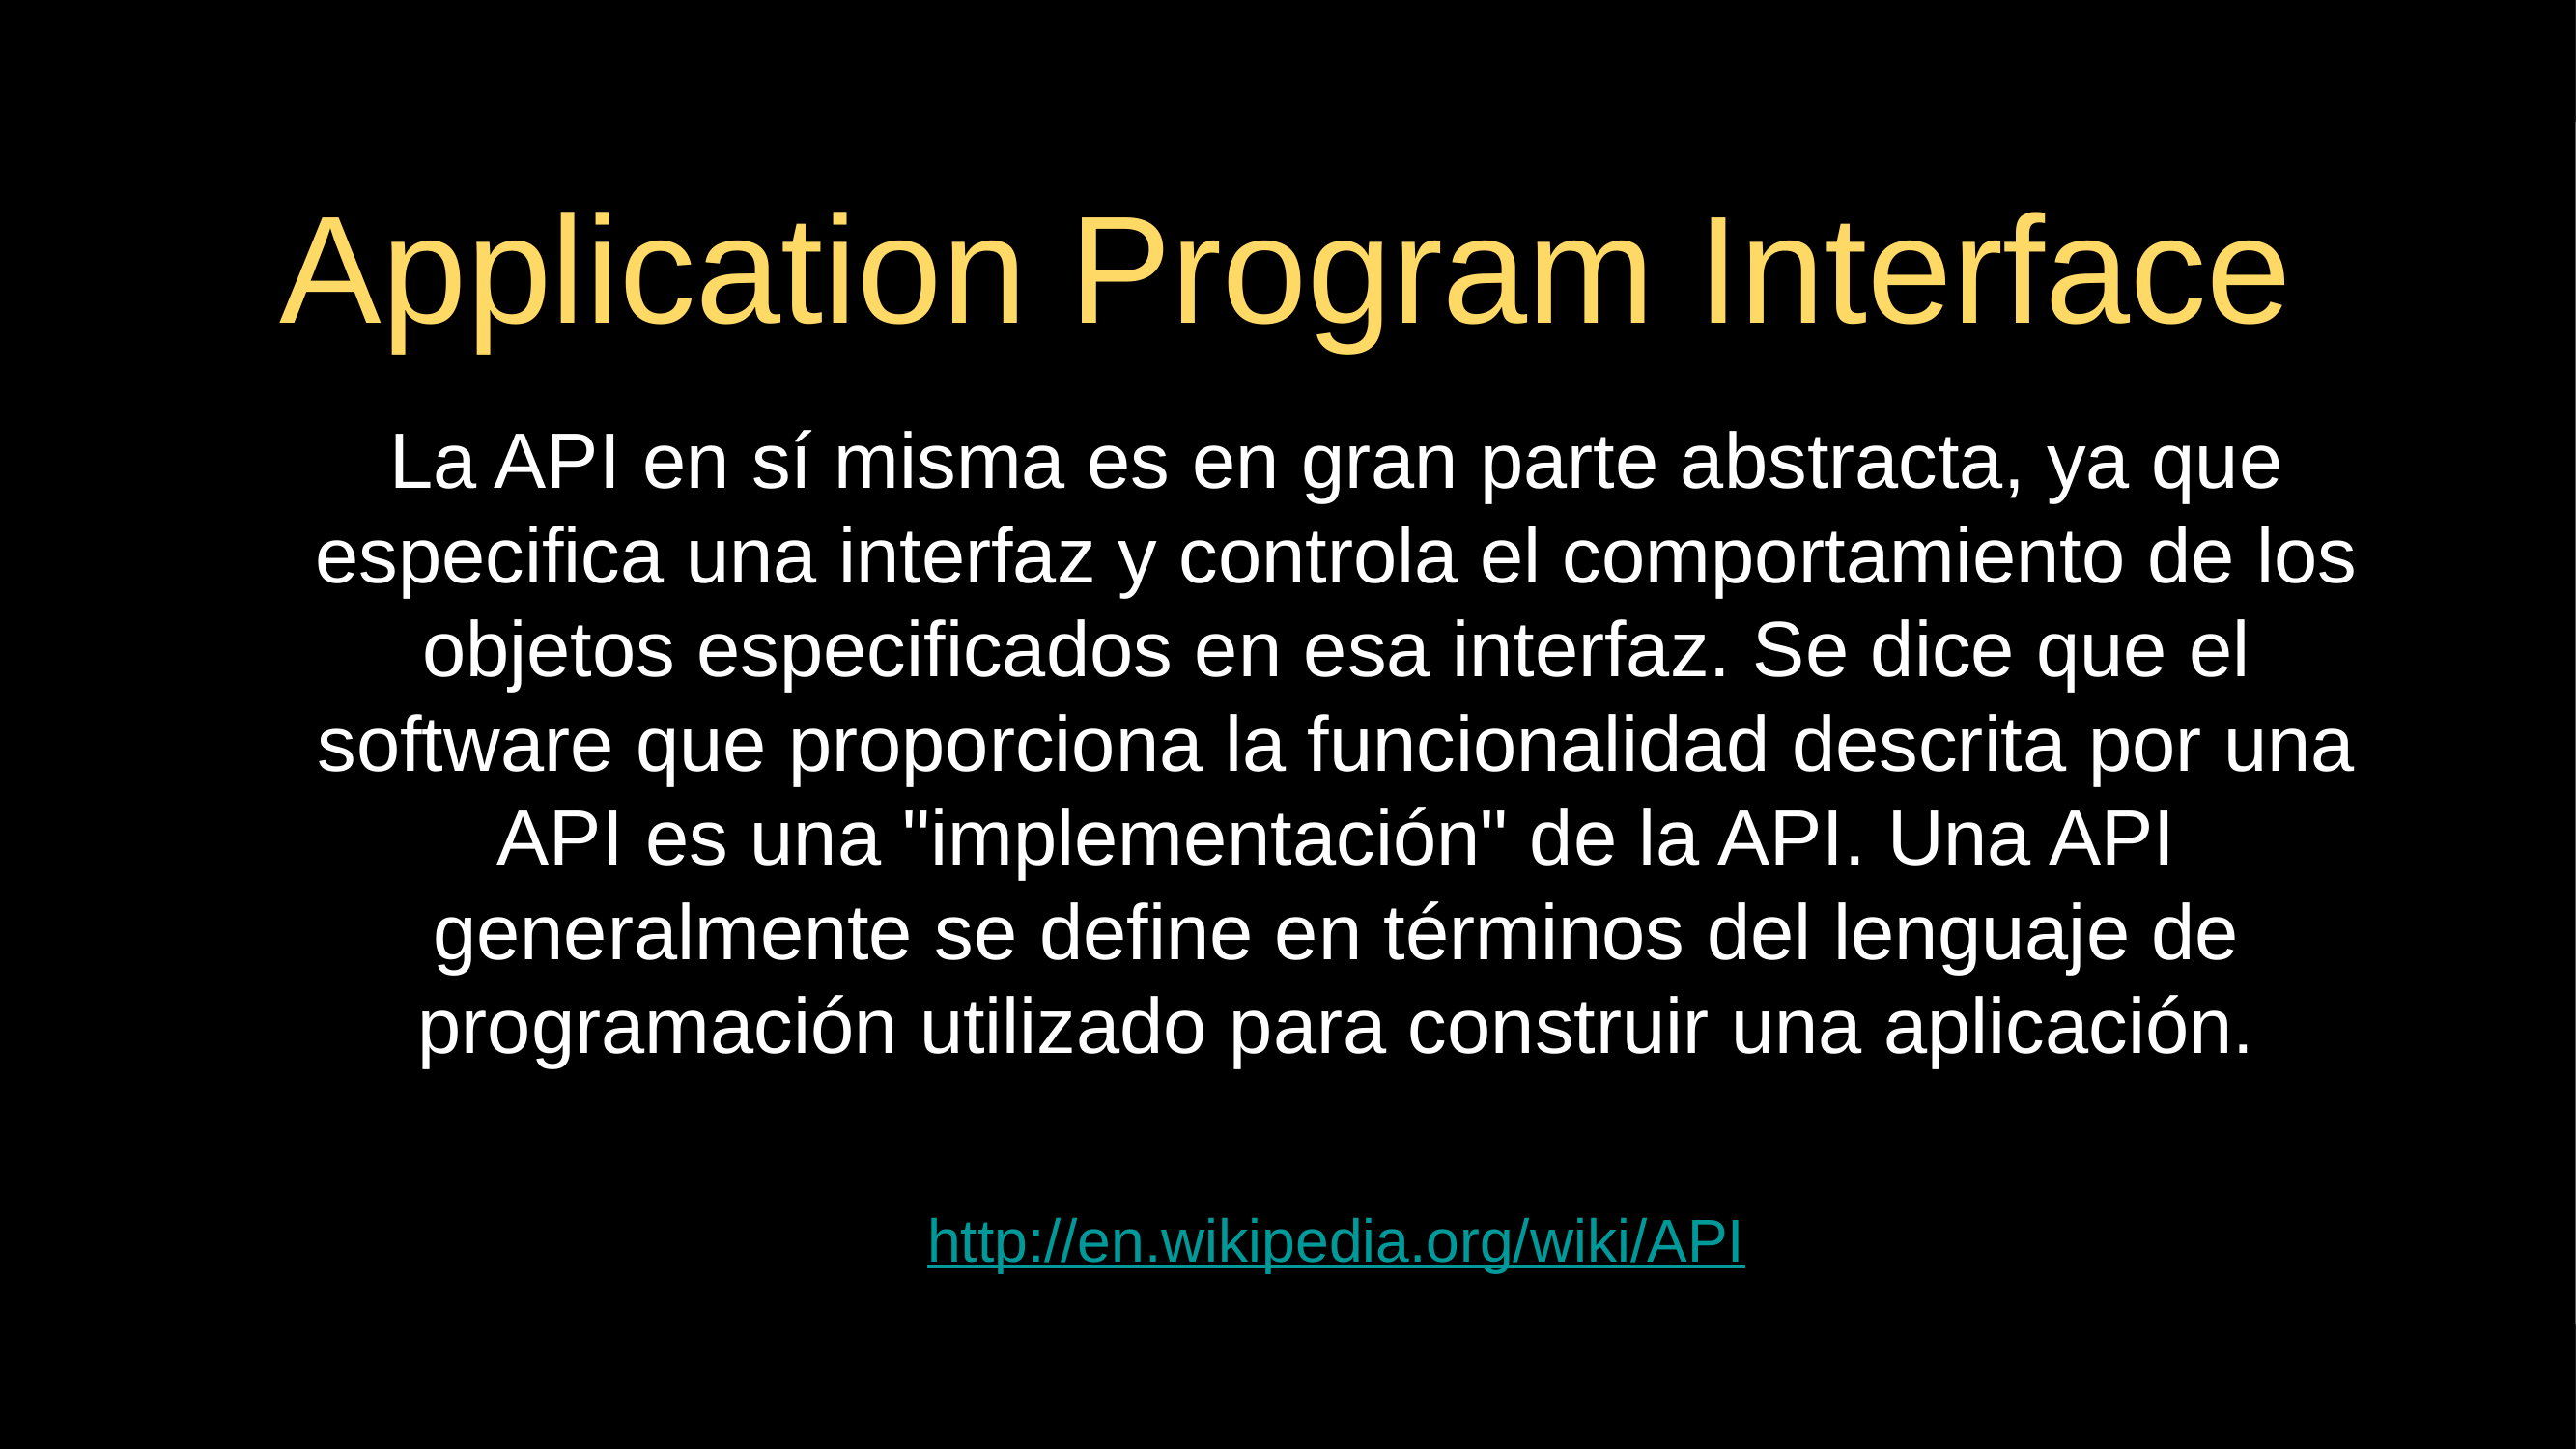

# Application Program Interface
La API en sí misma es en gran parte abstracta, ya que especifica una interfaz y controla el comportamiento de los objetos especificados en esa interfaz. Se dice que el software que proporciona la funcionalidad descrita por una API es una "implementación" de la API. Una API generalmente se define en términos del lenguaje de programación utilizado para construir una aplicación.
Text
http://en.wikipedia.org/wiki/API